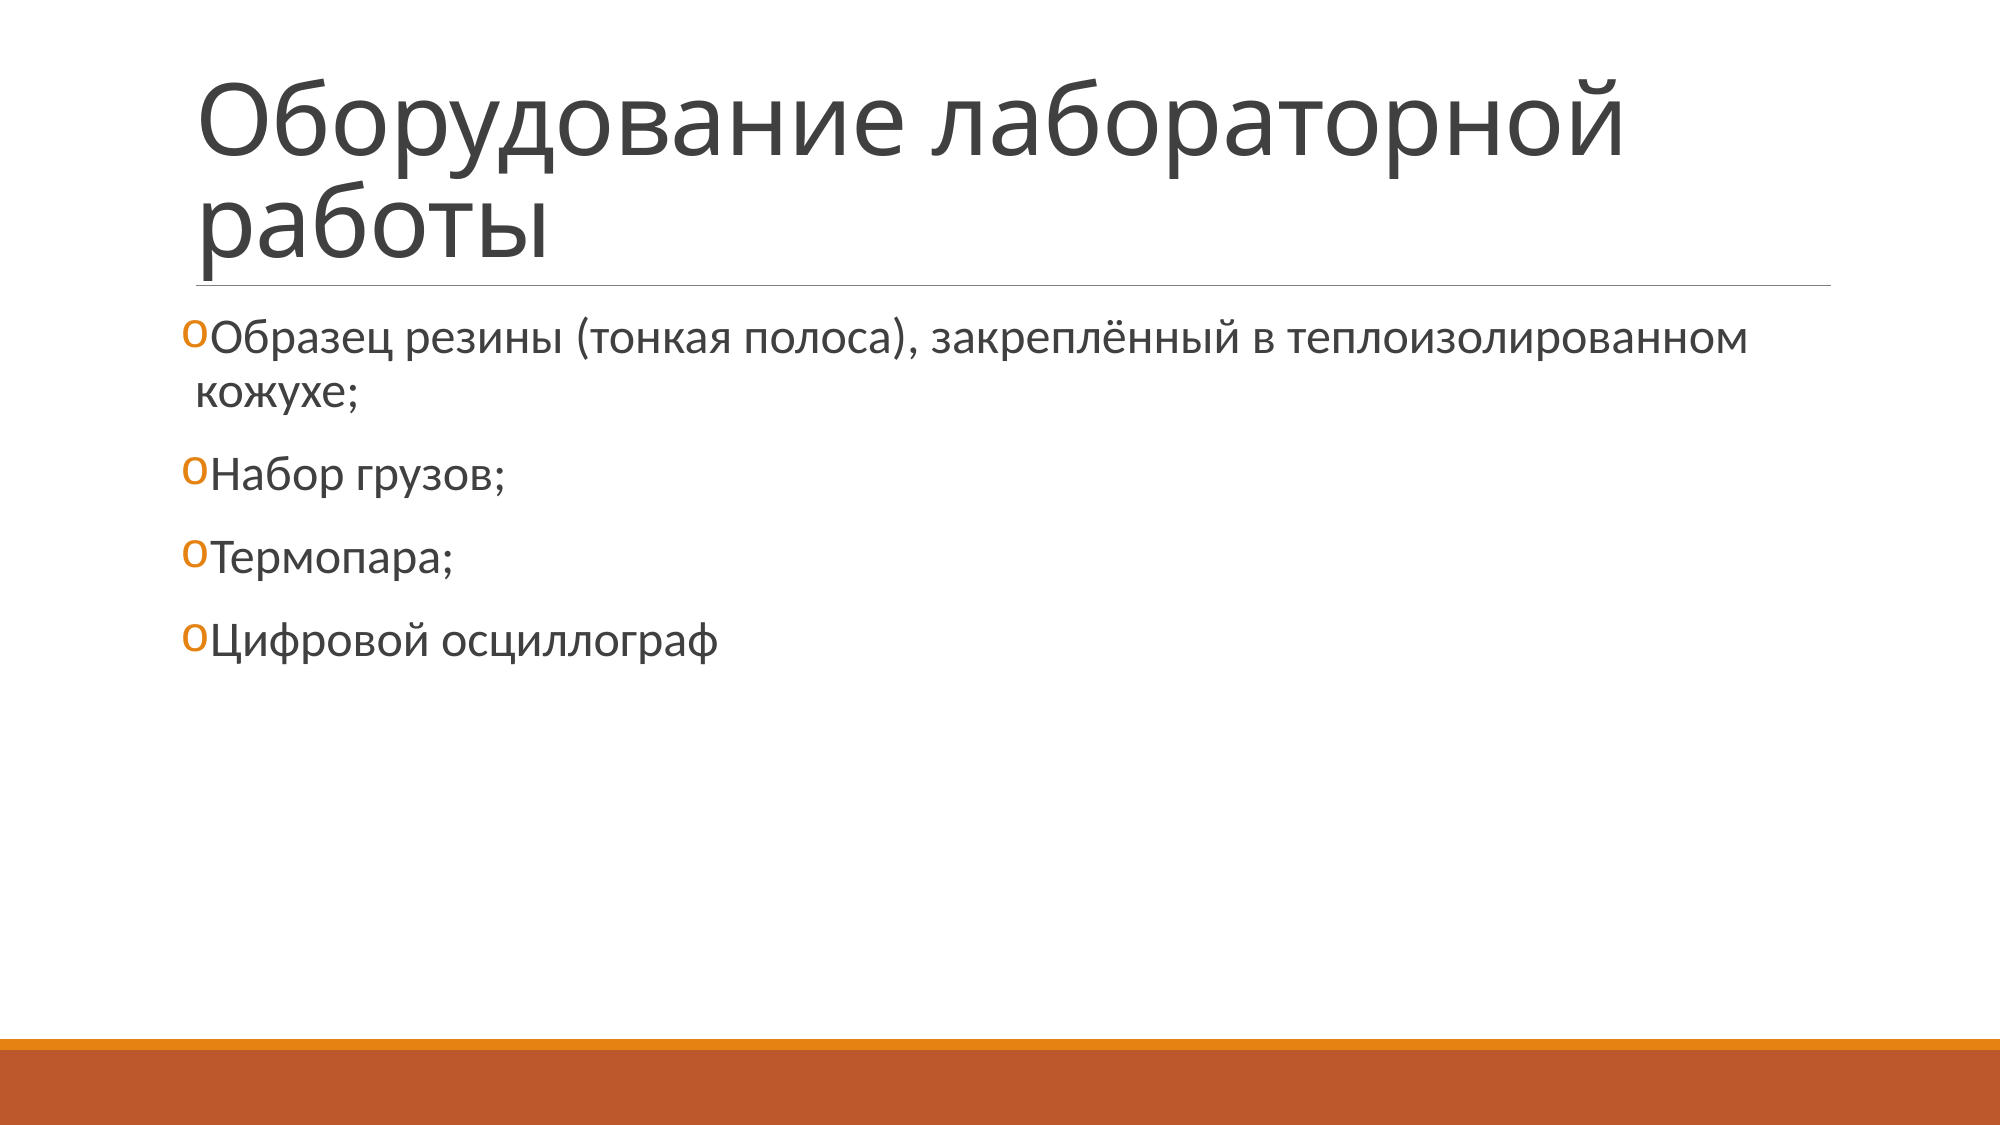

# Оборудование лабораторной работы
Образец резины (тонкая полоса), закреплённый в теплоизолированном кожухе;
Набор грузов;
Термопара;
Цифровой осциллограф